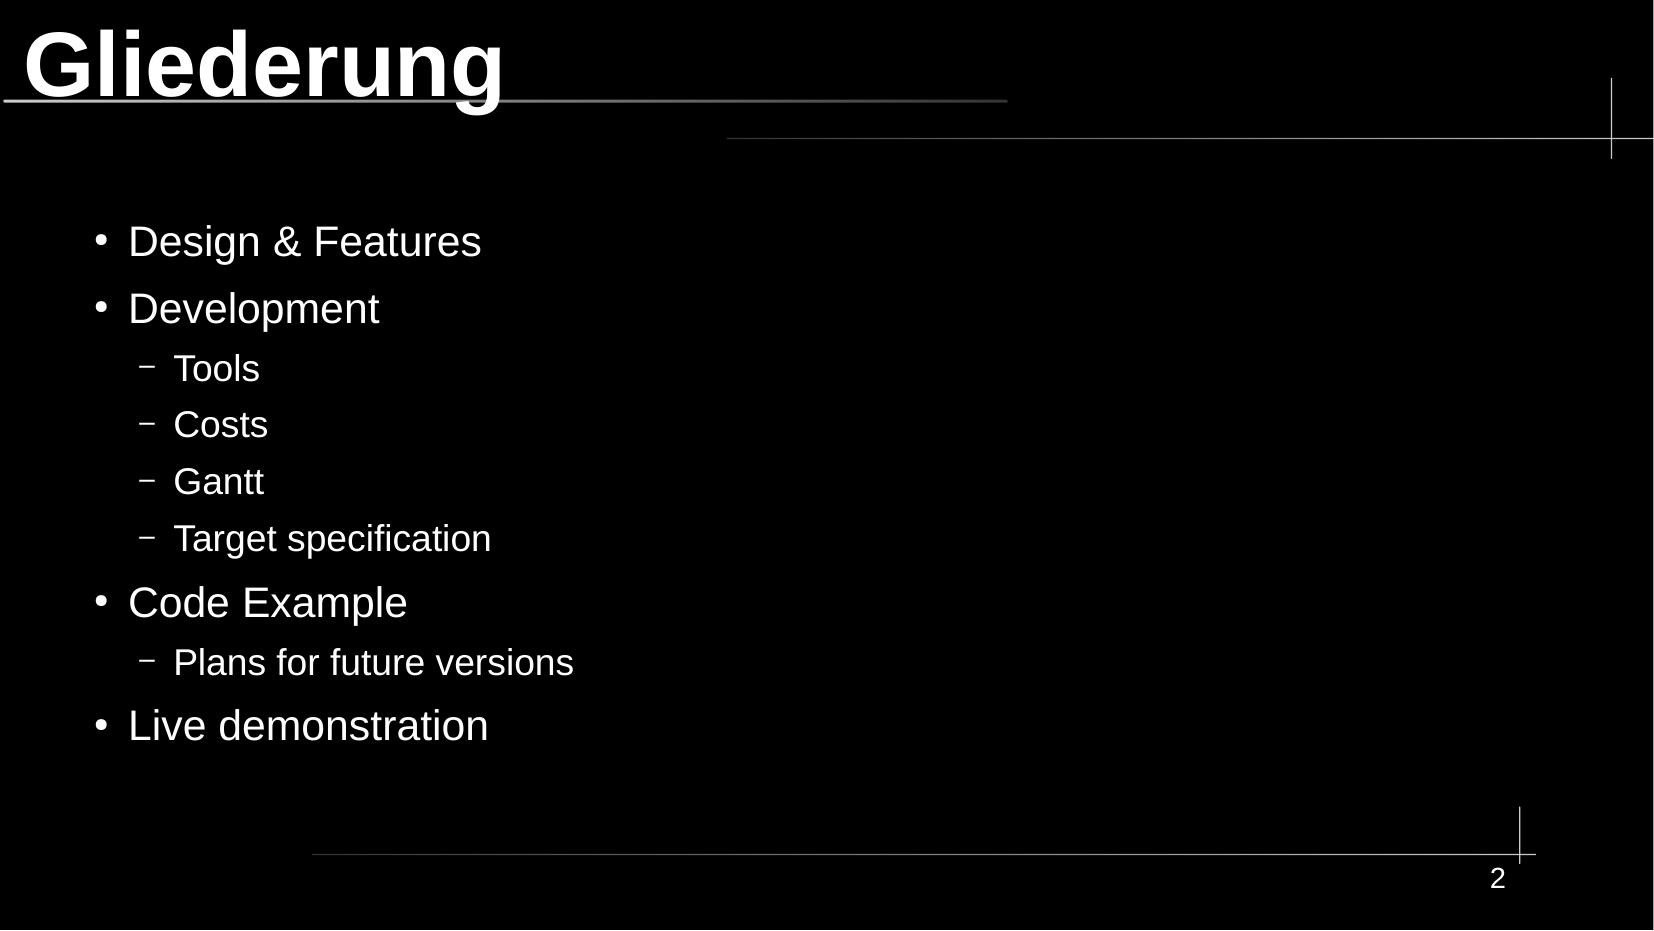

# Gliederung
Design & Features
Development
Tools
Costs
Gantt
Target specification
Code Example
Plans for future versions
Live demonstration
2